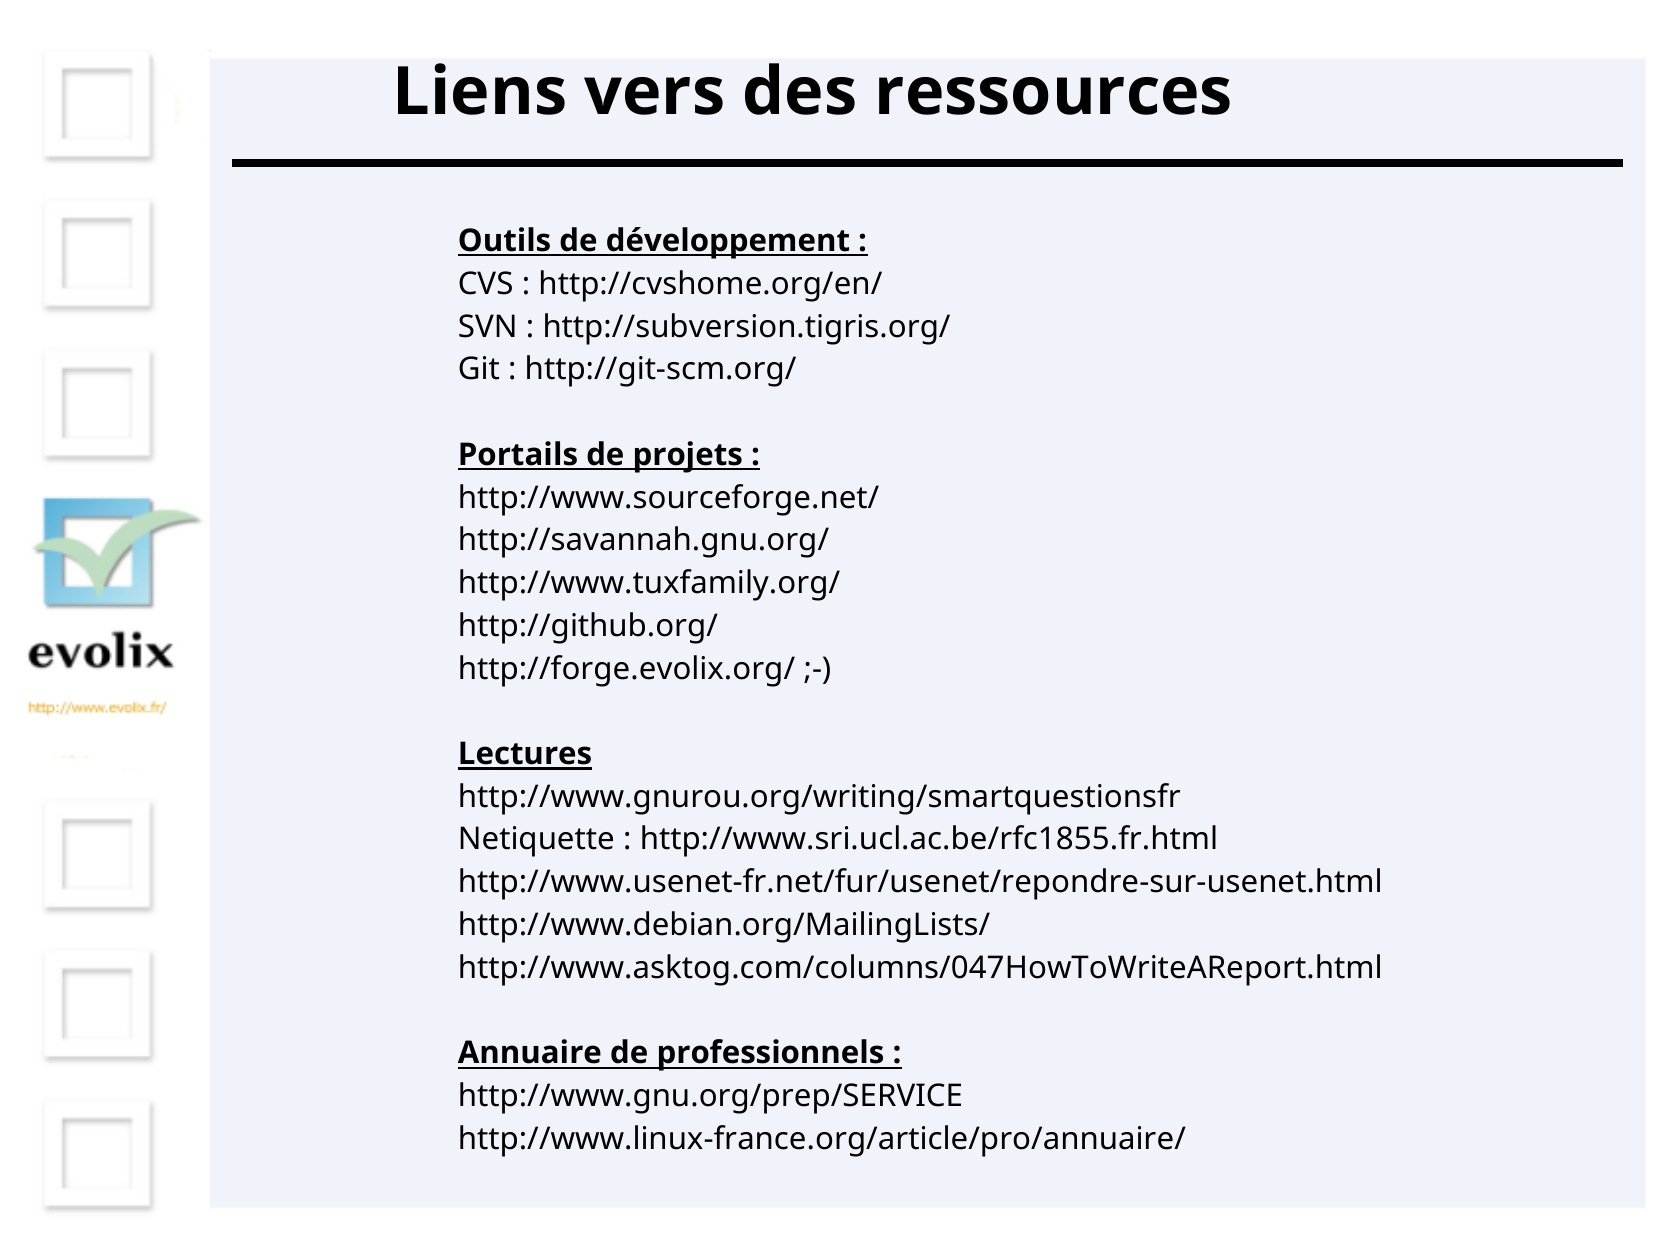

# Liens vers des ressources
Outils de développement :
CVS : http://cvshome.org/en/
SVN : http://subversion.tigris.org/
Git : http://git-scm.org/
Portails de projets :
http://www.sourceforge.net/
http://savannah.gnu.org/
http://www.tuxfamily.org/
http://github.org/
http://forge.evolix.org/ ;-)
Lectures
http://www.gnurou.org/writing/smartquestionsfr
Netiquette : http://www.sri.ucl.ac.be/rfc1855.fr.html
http://www.usenet-fr.net/fur/usenet/repondre-sur-usenet.html
http://www.debian.org/MailingLists/
http://www.asktog.com/columns/047HowToWriteAReport.html
Annuaire de professionnels :
http://www.gnu.org/prep/SERVICE
http://www.linux-france.org/article/pro/annuaire/